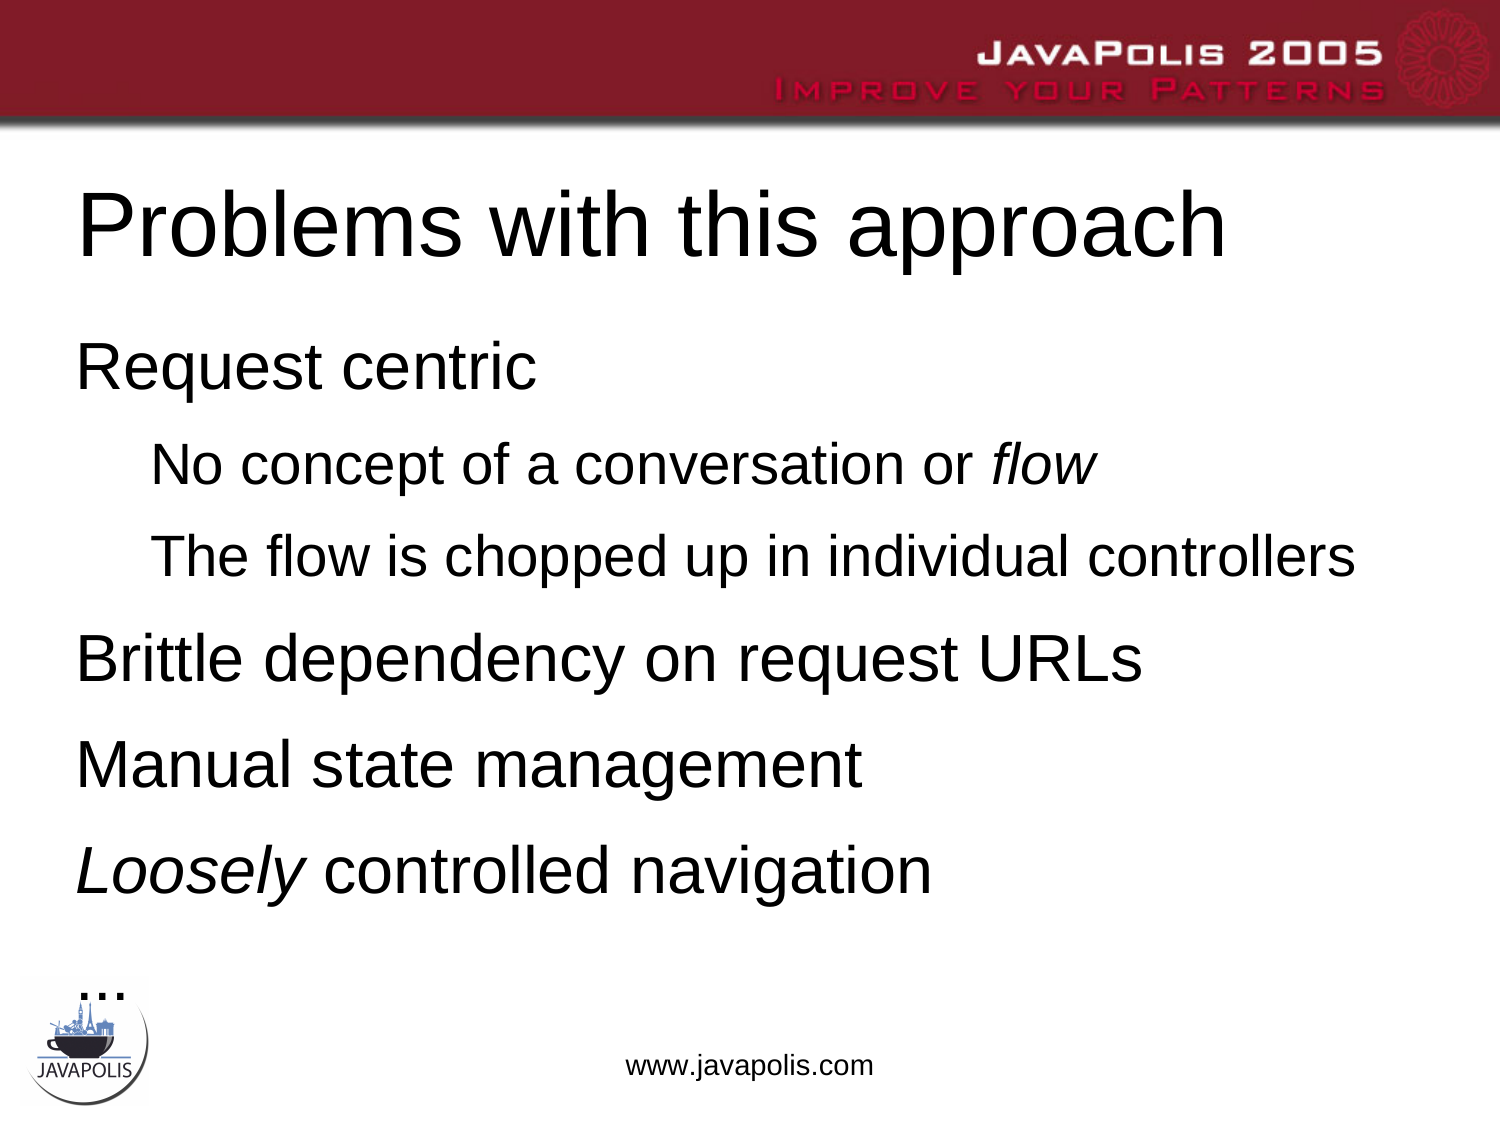

# Problems with this approach
Request centric
No concept of a conversation or flow
The flow is chopped up in individual controllers
Brittle dependency on request URLs
Manual state management
Loosely controlled navigation
...